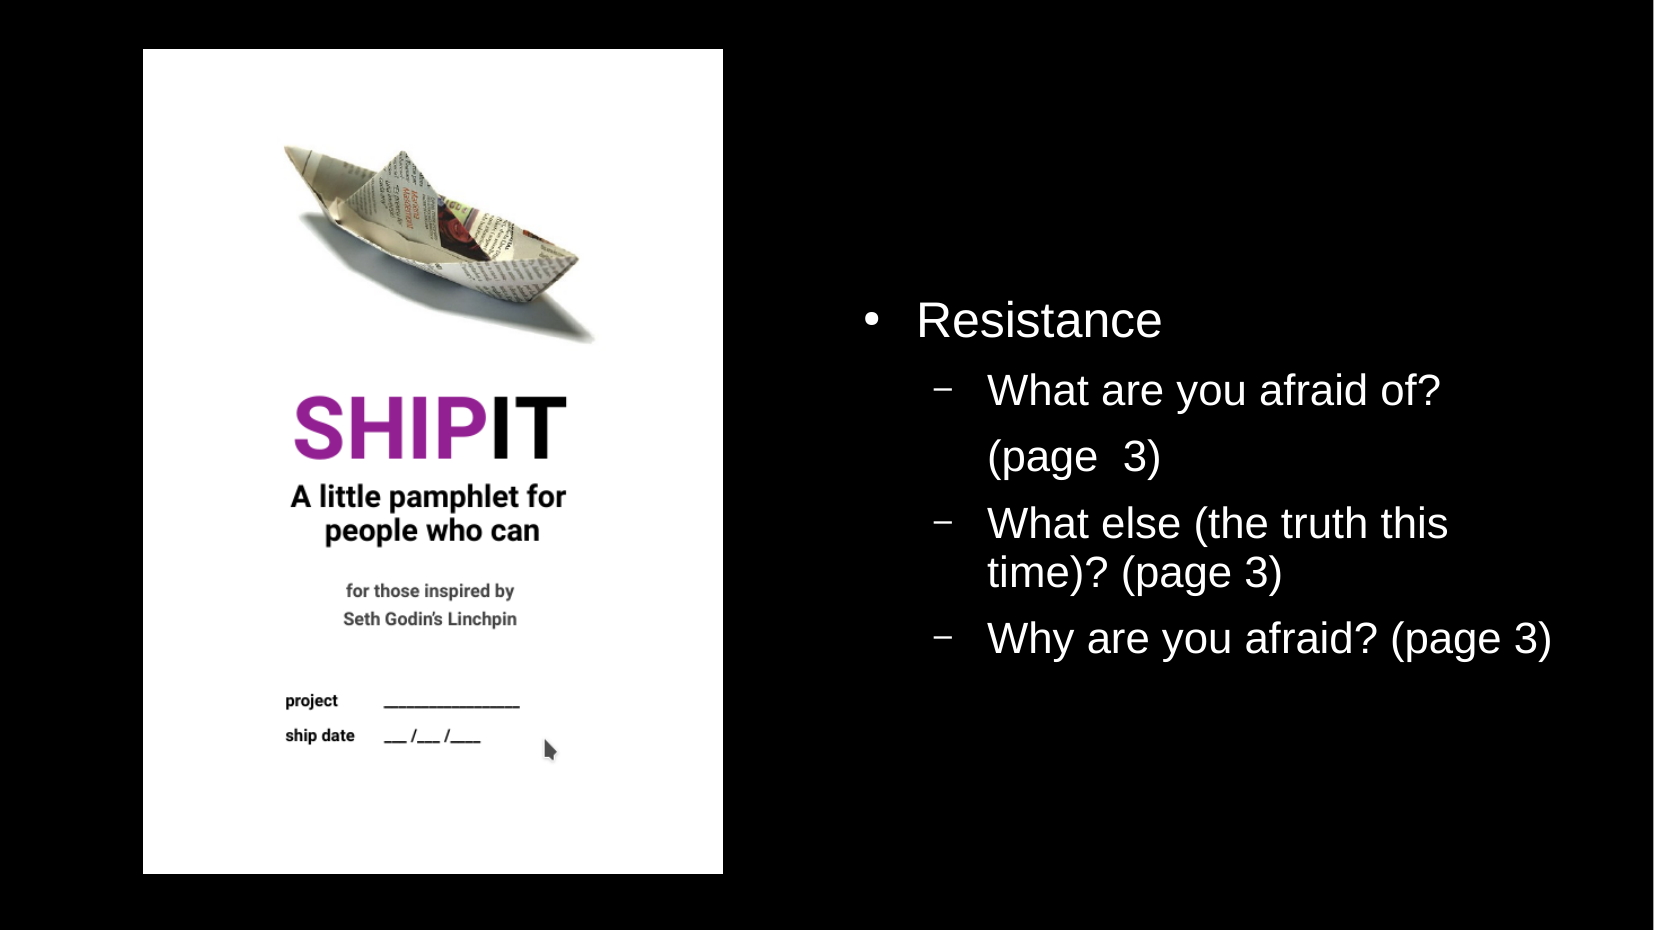

# Resistance
What are you afraid of?
(page 3)
What else (the truth this time)? (page 3)
Why are you afraid? (page 3)